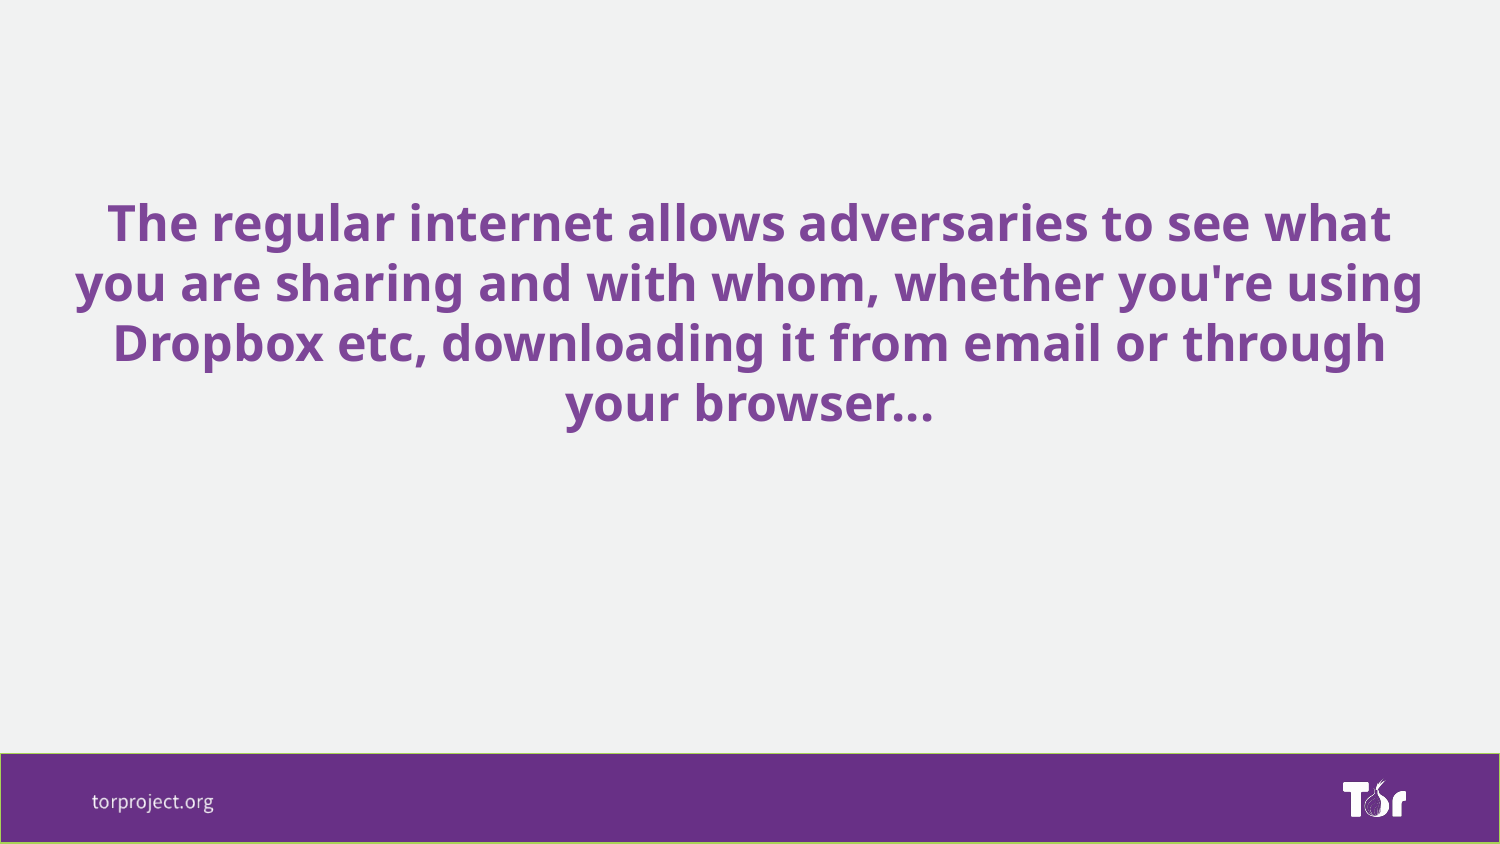

The regular internet allows adversaries to see what you are sharing and with whom, whether you're using Dropbox etc, downloading it from email or through your browser...